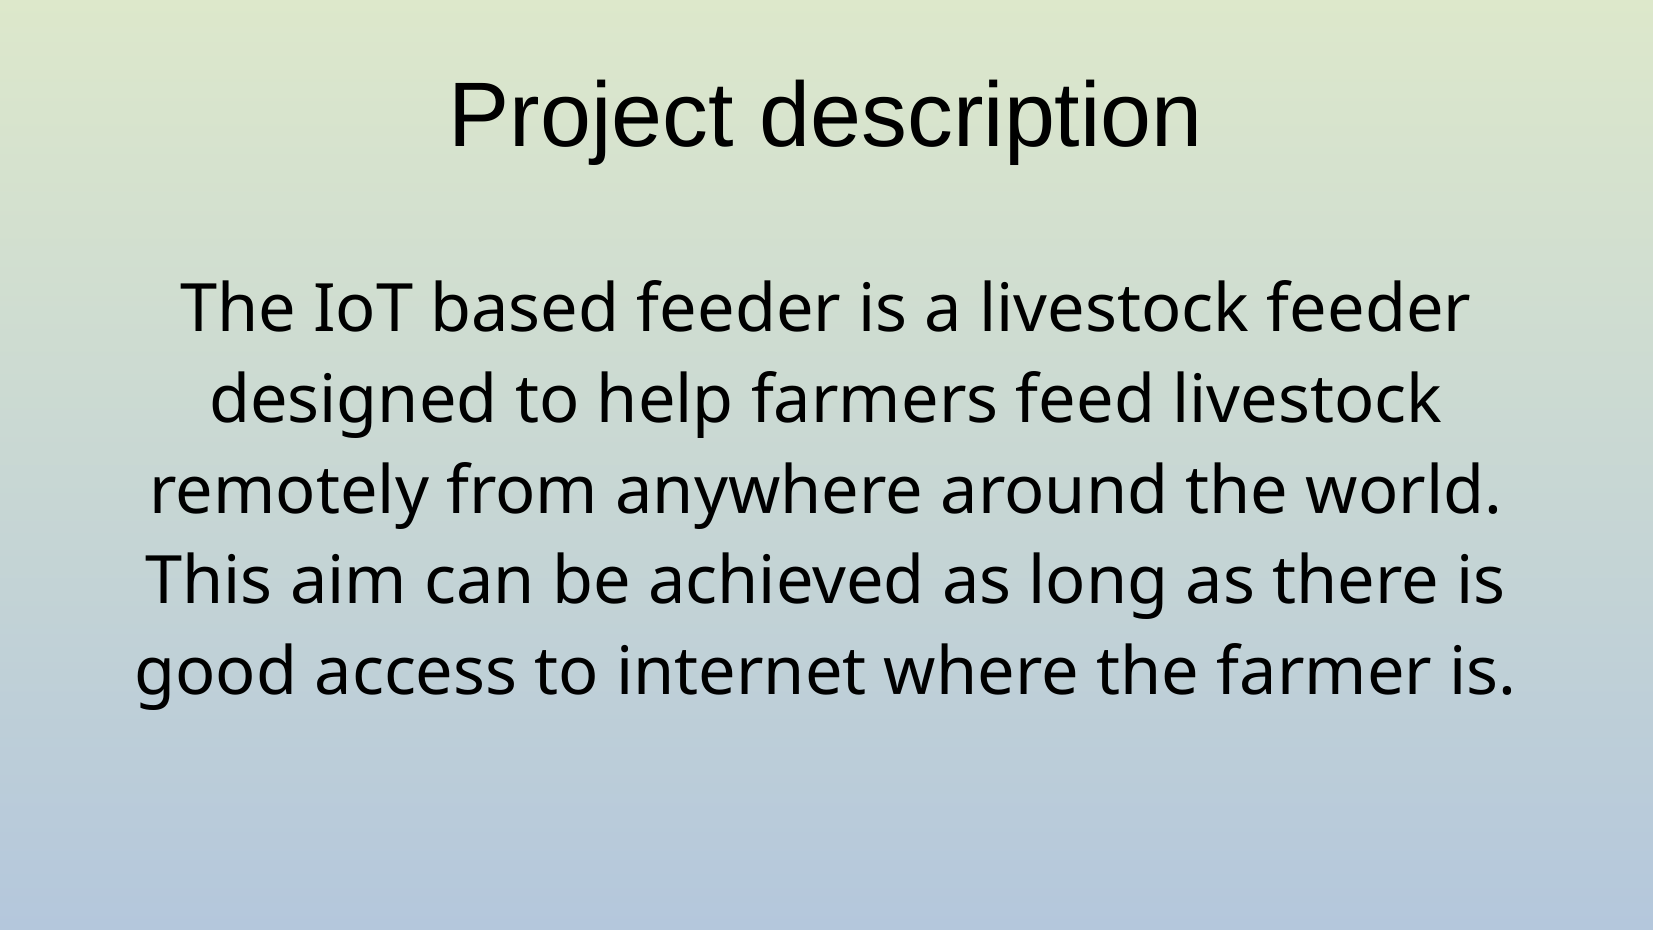

# Project description
The IoT based feeder is a livestock feeder designed to help farmers feed livestock remotely from anywhere around the world. This aim can be achieved as long as there is good access to internet where the farmer is.